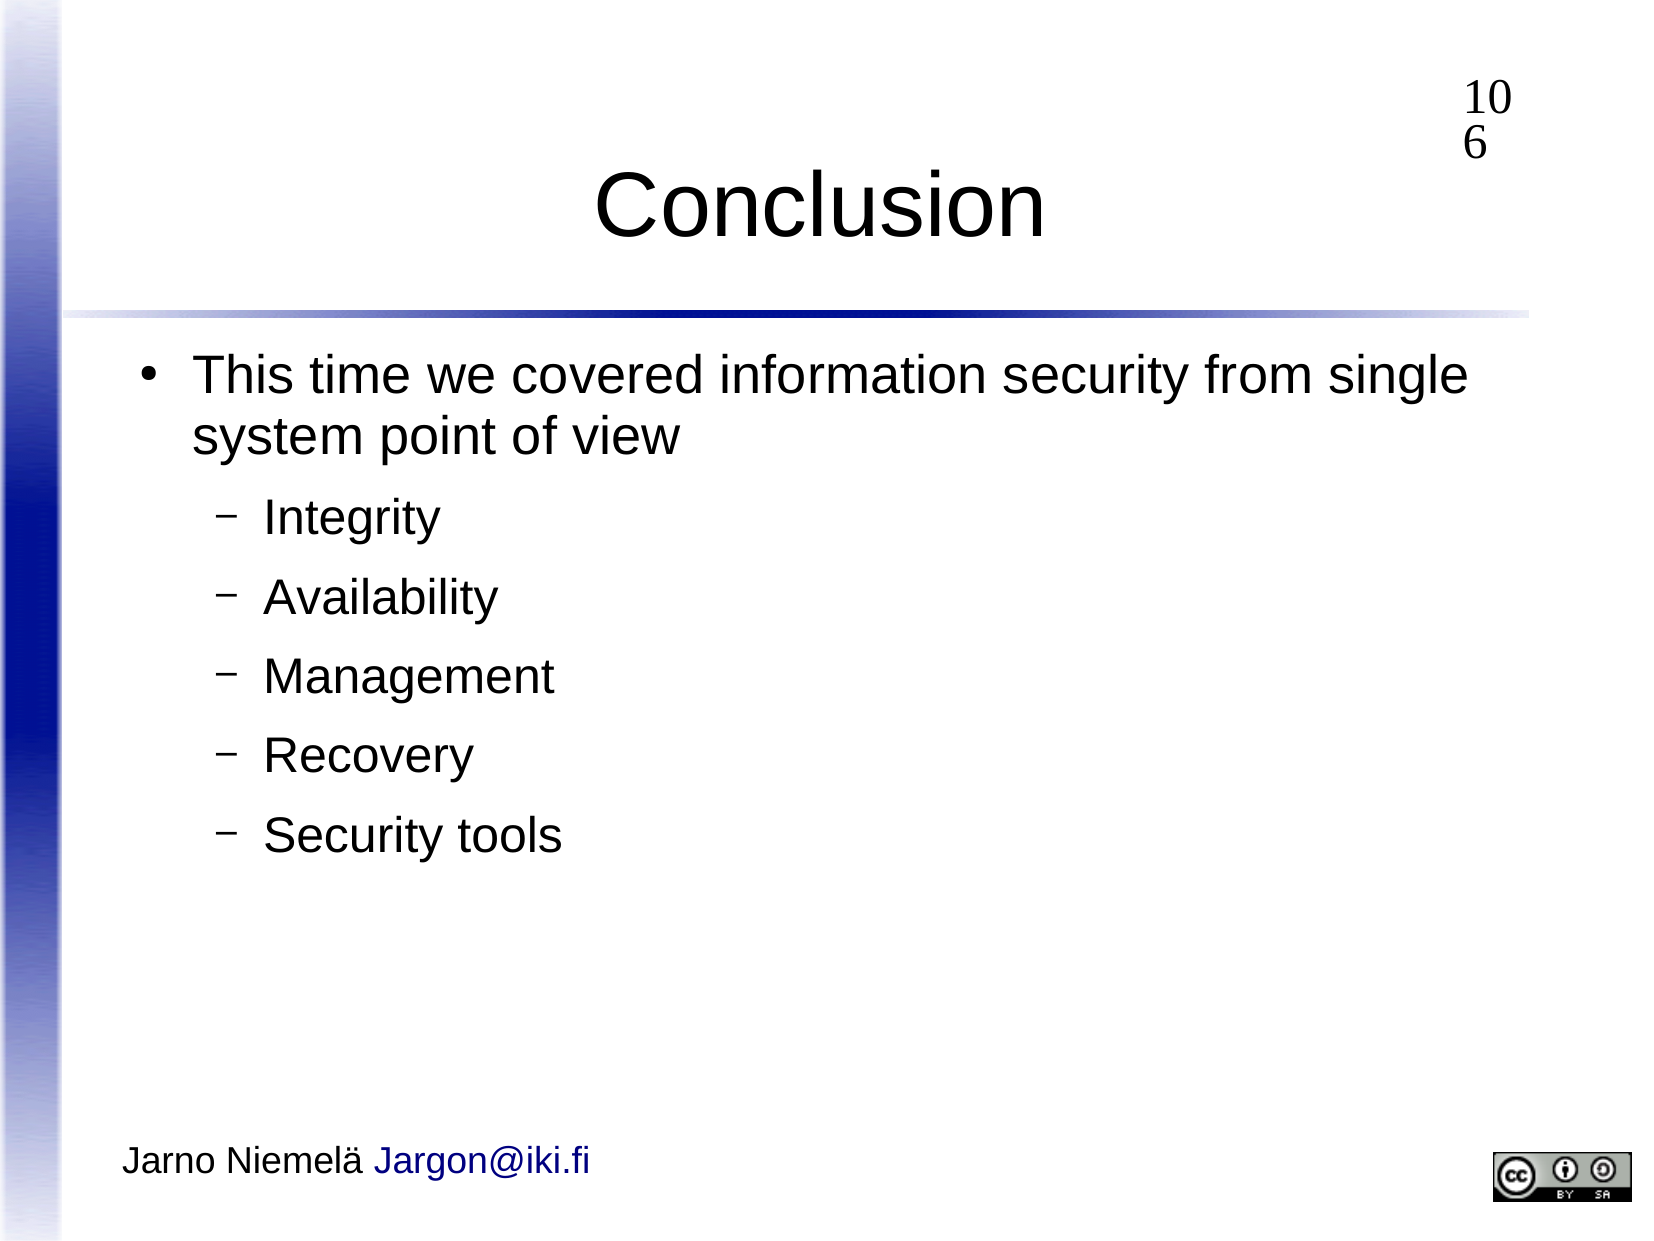

# Conclusion
This time we covered information security from single system point of view
Integrity
Availability
Management
Recovery
Security tools